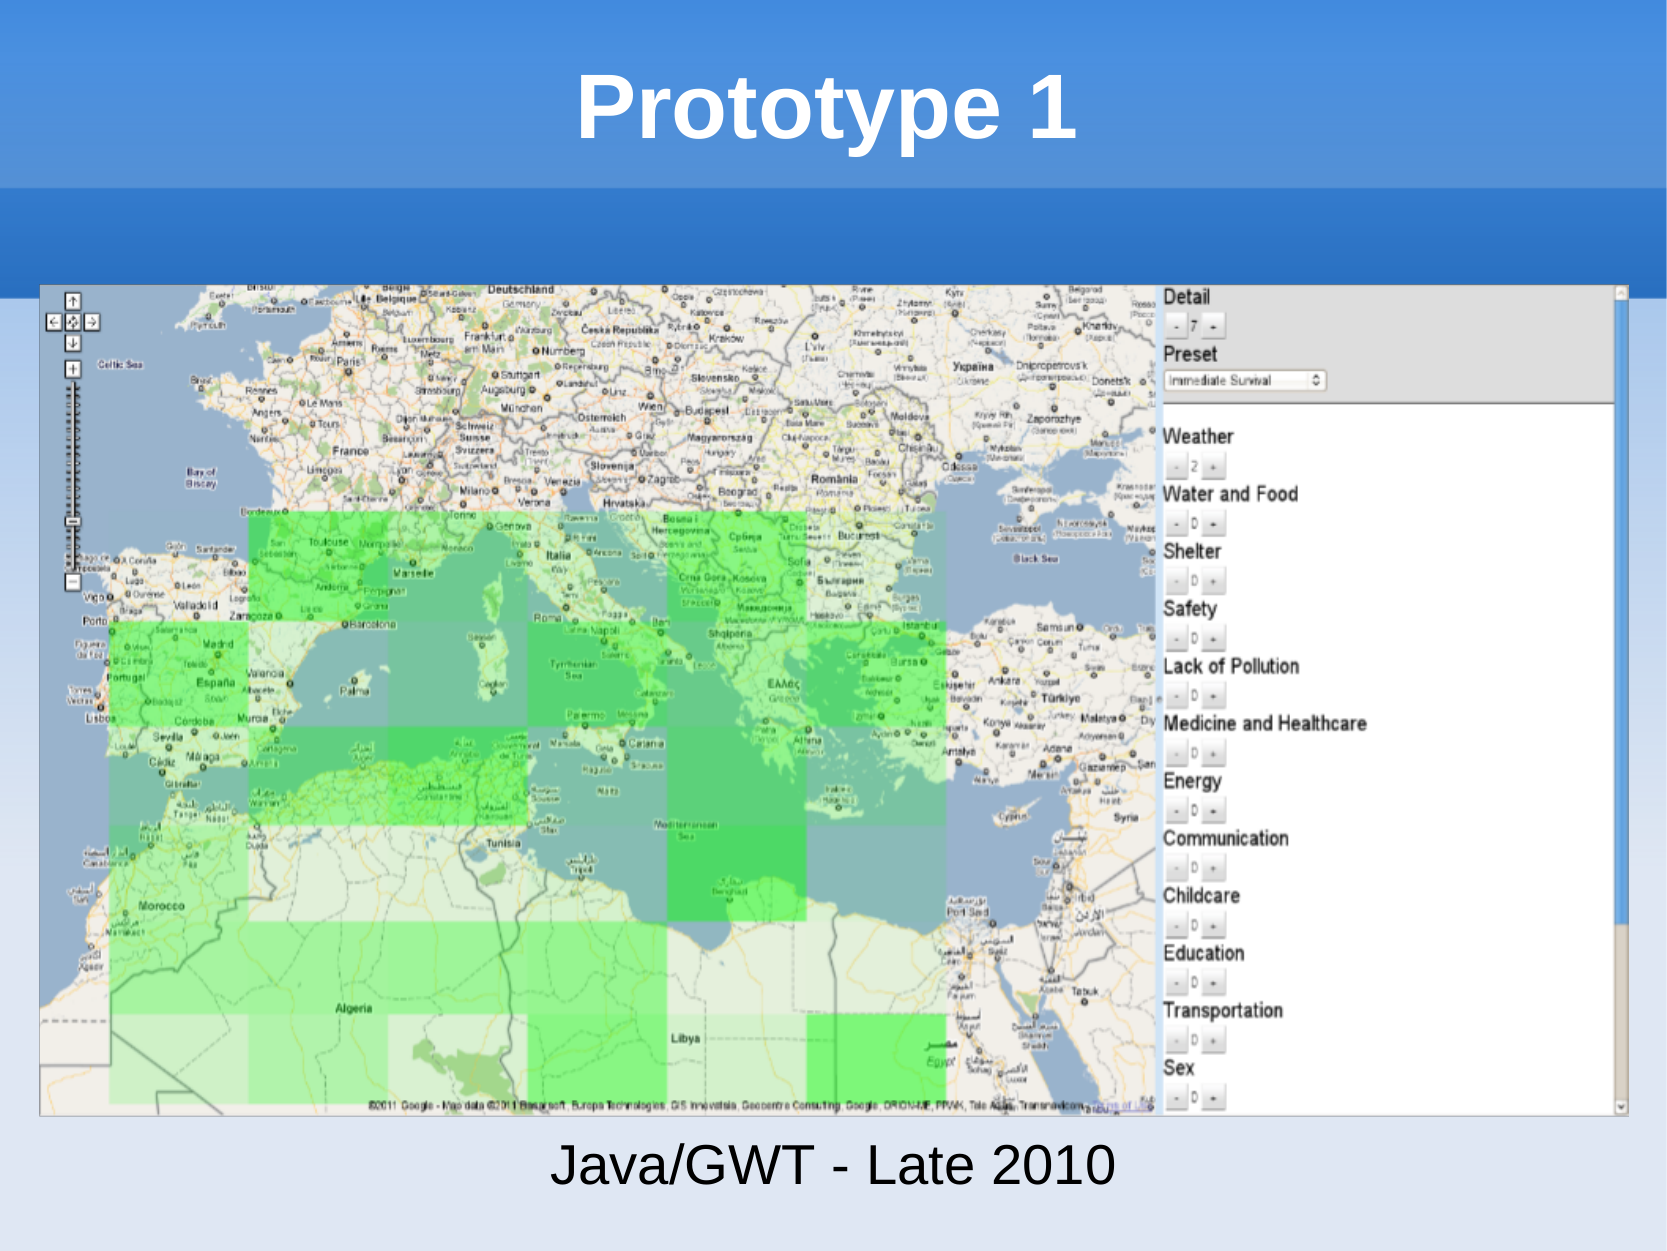

# Prototype 1
Java/GWT - Late 2010